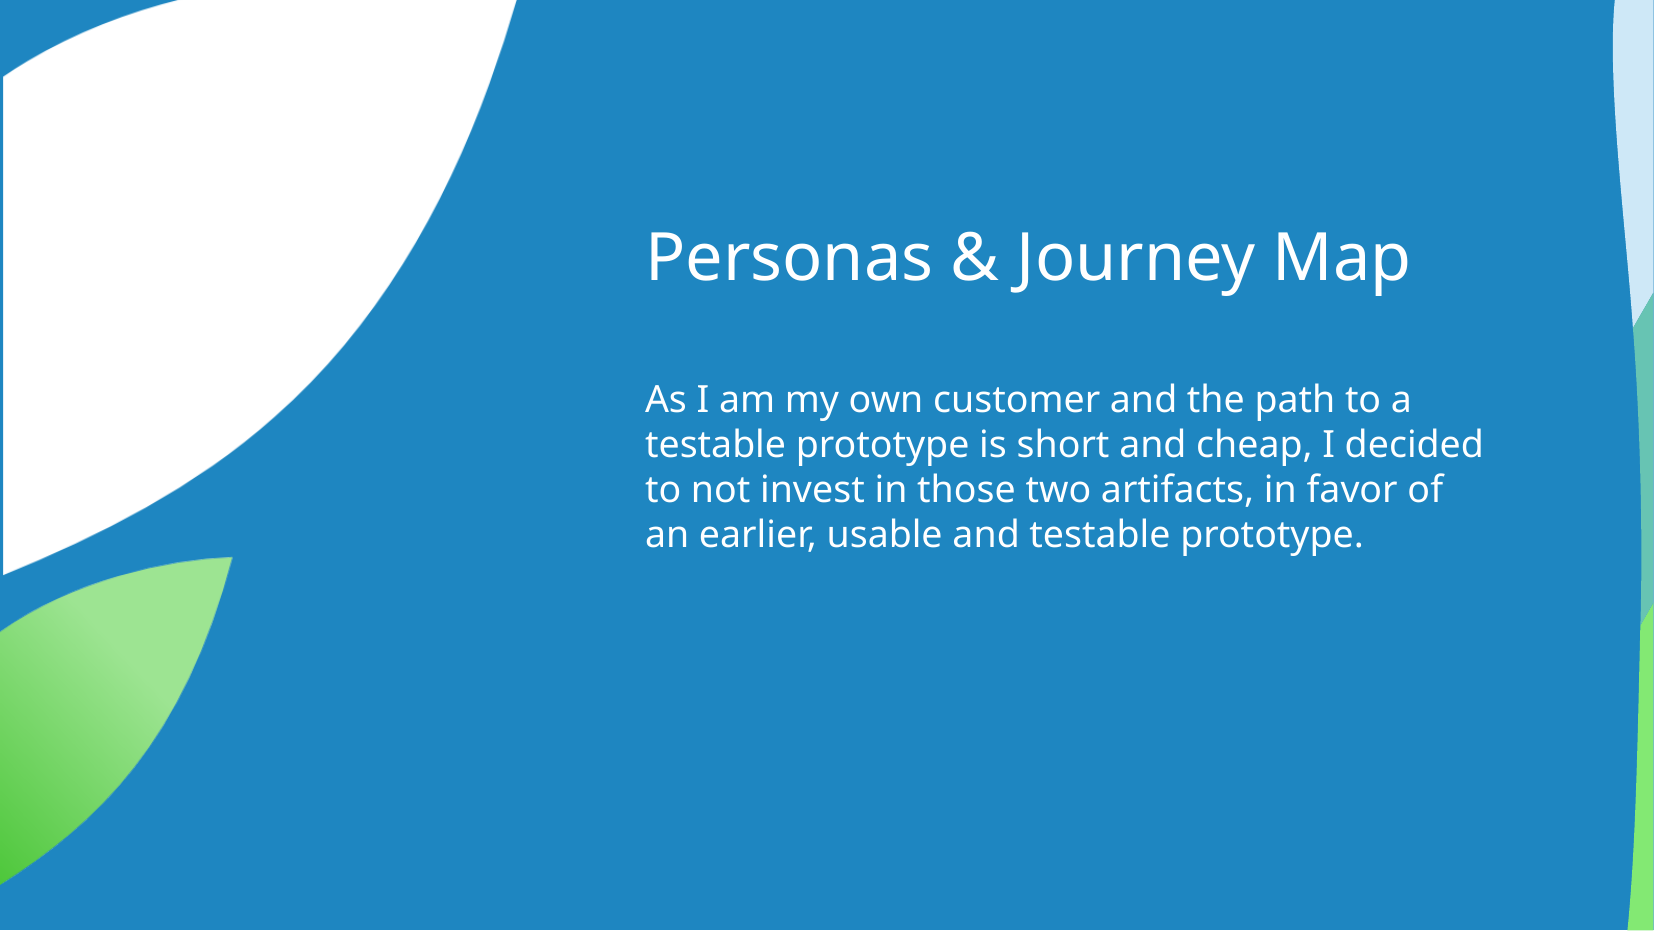

Personas & Journey Map
As I am my own customer and the path to a testable prototype is short and cheap, I decided to not invest in those two artifacts, in favor of an earlier, usable and testable prototype.